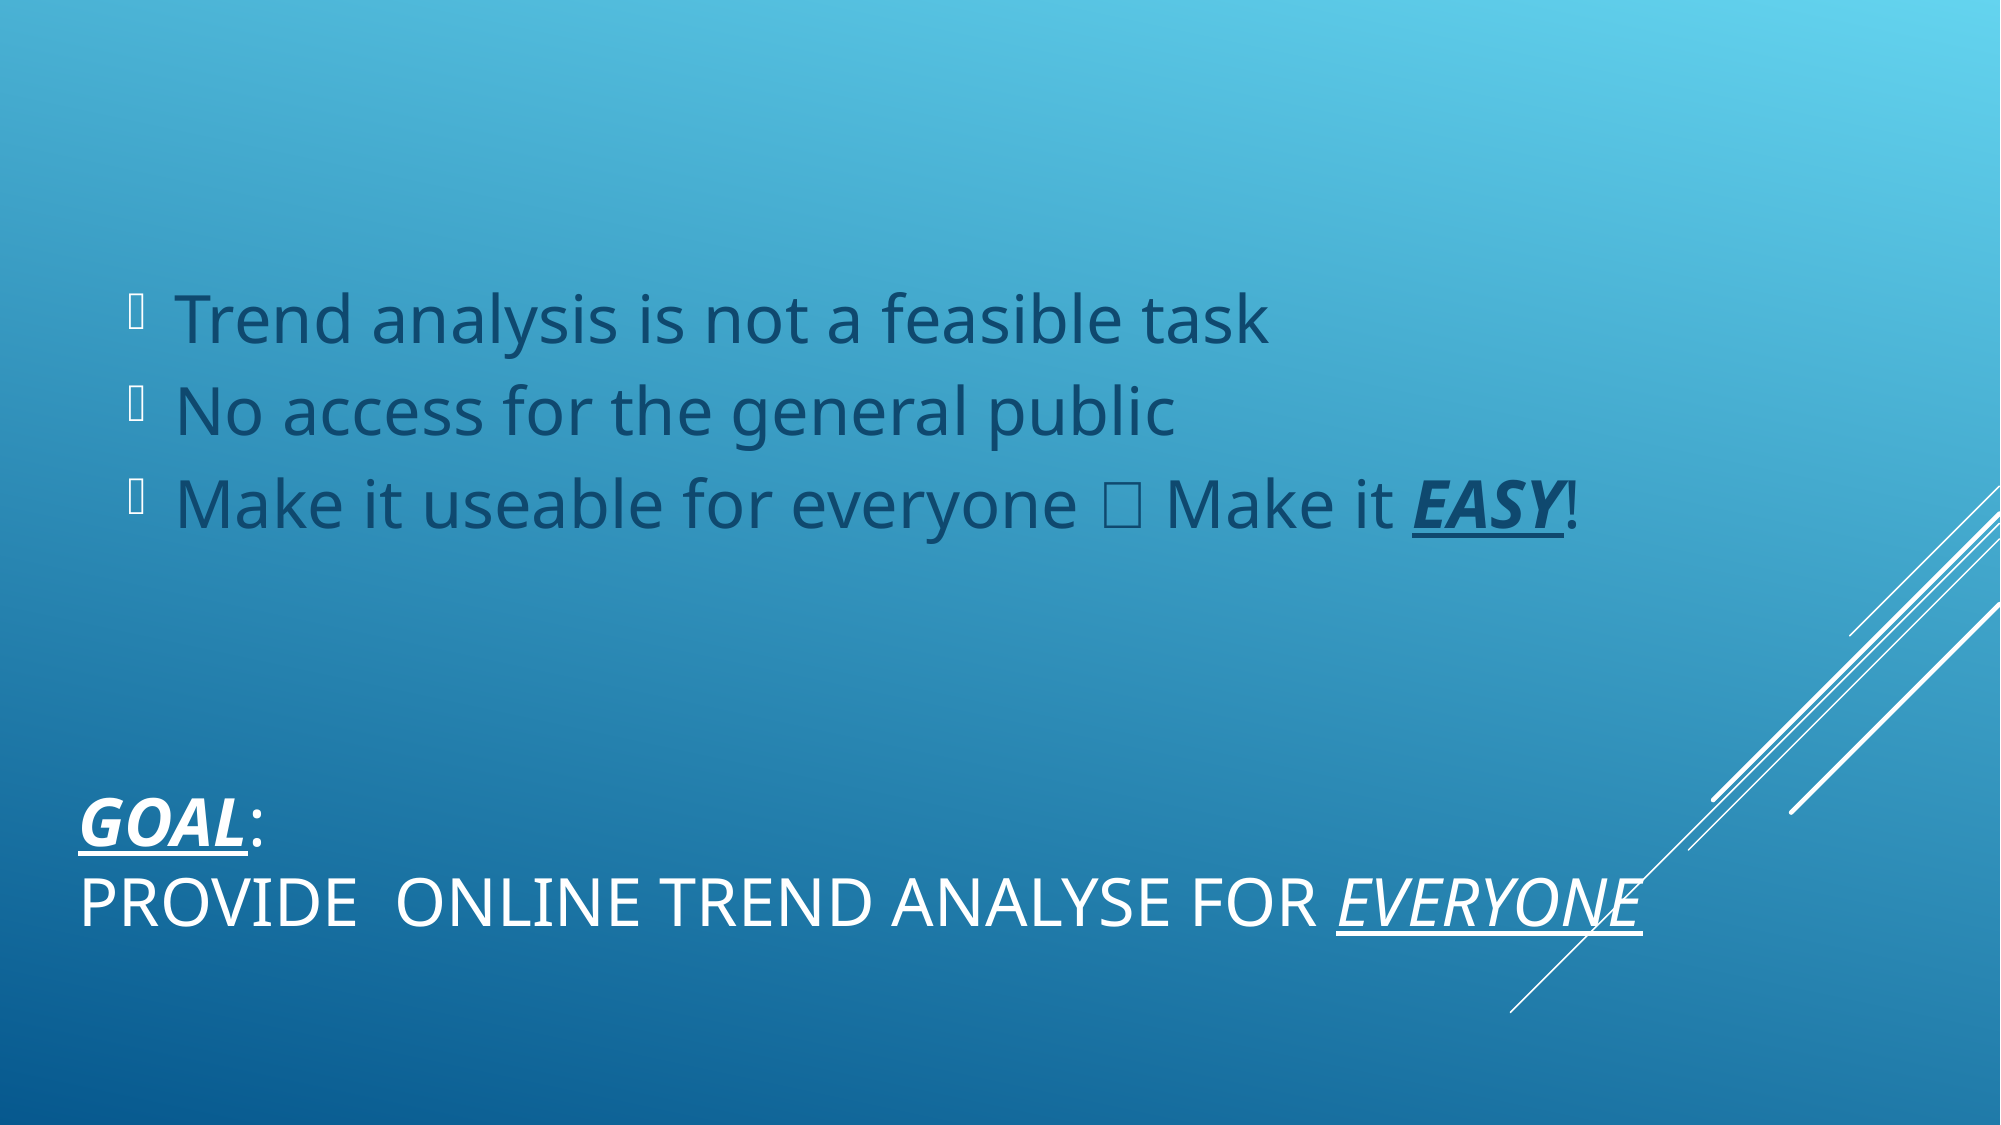

Trend analysis is not a feasible task
No access for the general public
Make it useable for everyone  Make it EASY!
# GOAL: Provide ONLINE TrEND ANALYSE FOR EVERYONE